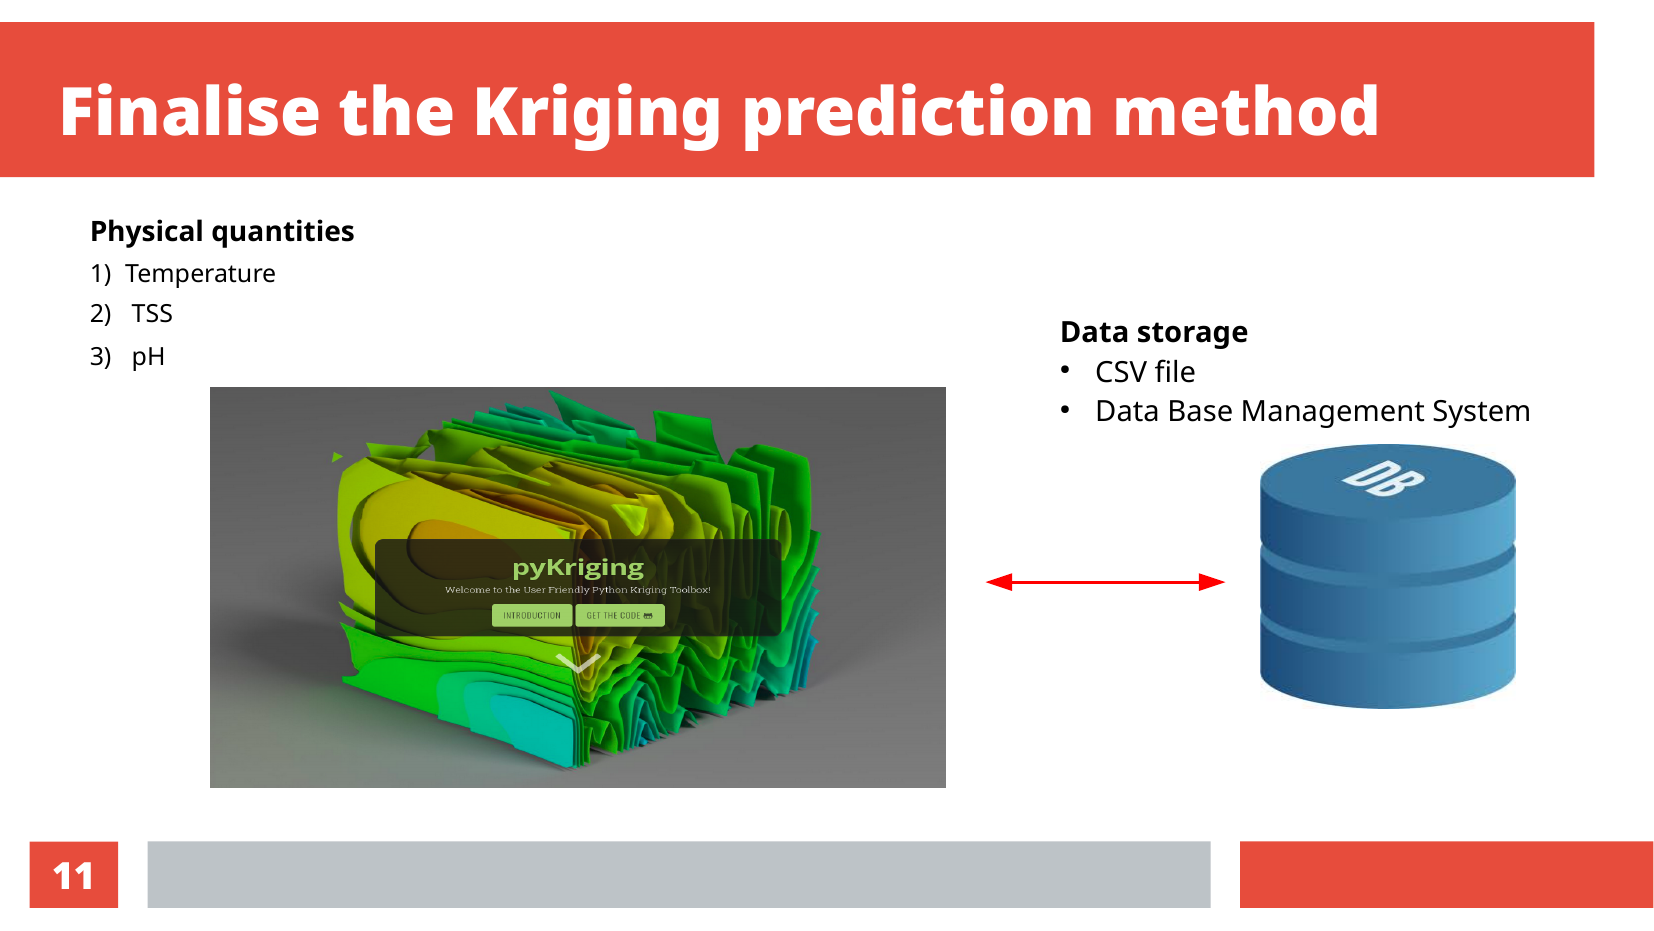

# Finalise the Kriging prediction method
Physical quantities
Temperature
 TSS
 pH
Data storage
CSV file
Data Base Management System
11